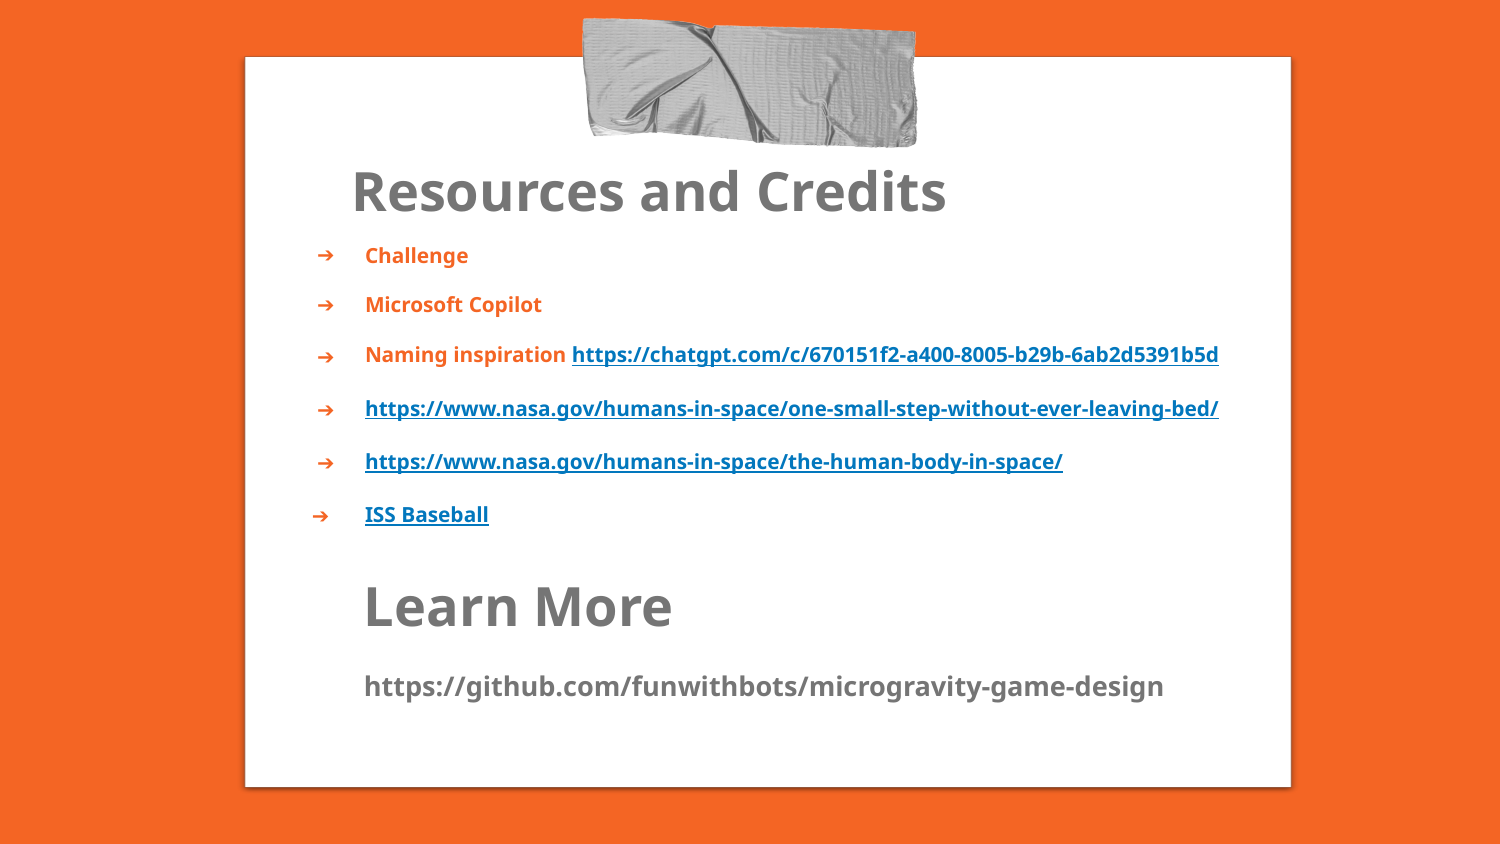

Resources and Credits
# Challenge
Microsoft Copilot
Naming inspiration https://chatgpt.com/c/670151f2-a400-8005-b29b-6ab2d5391b5d
https://www.nasa.gov/humans-in-space/one-small-step-without-ever-leaving-bed/
https://www.nasa.gov/humans-in-space/the-human-body-in-space/
ISS Baseball
Learn More
https://github.com/funwithbots/microgravity-game-design